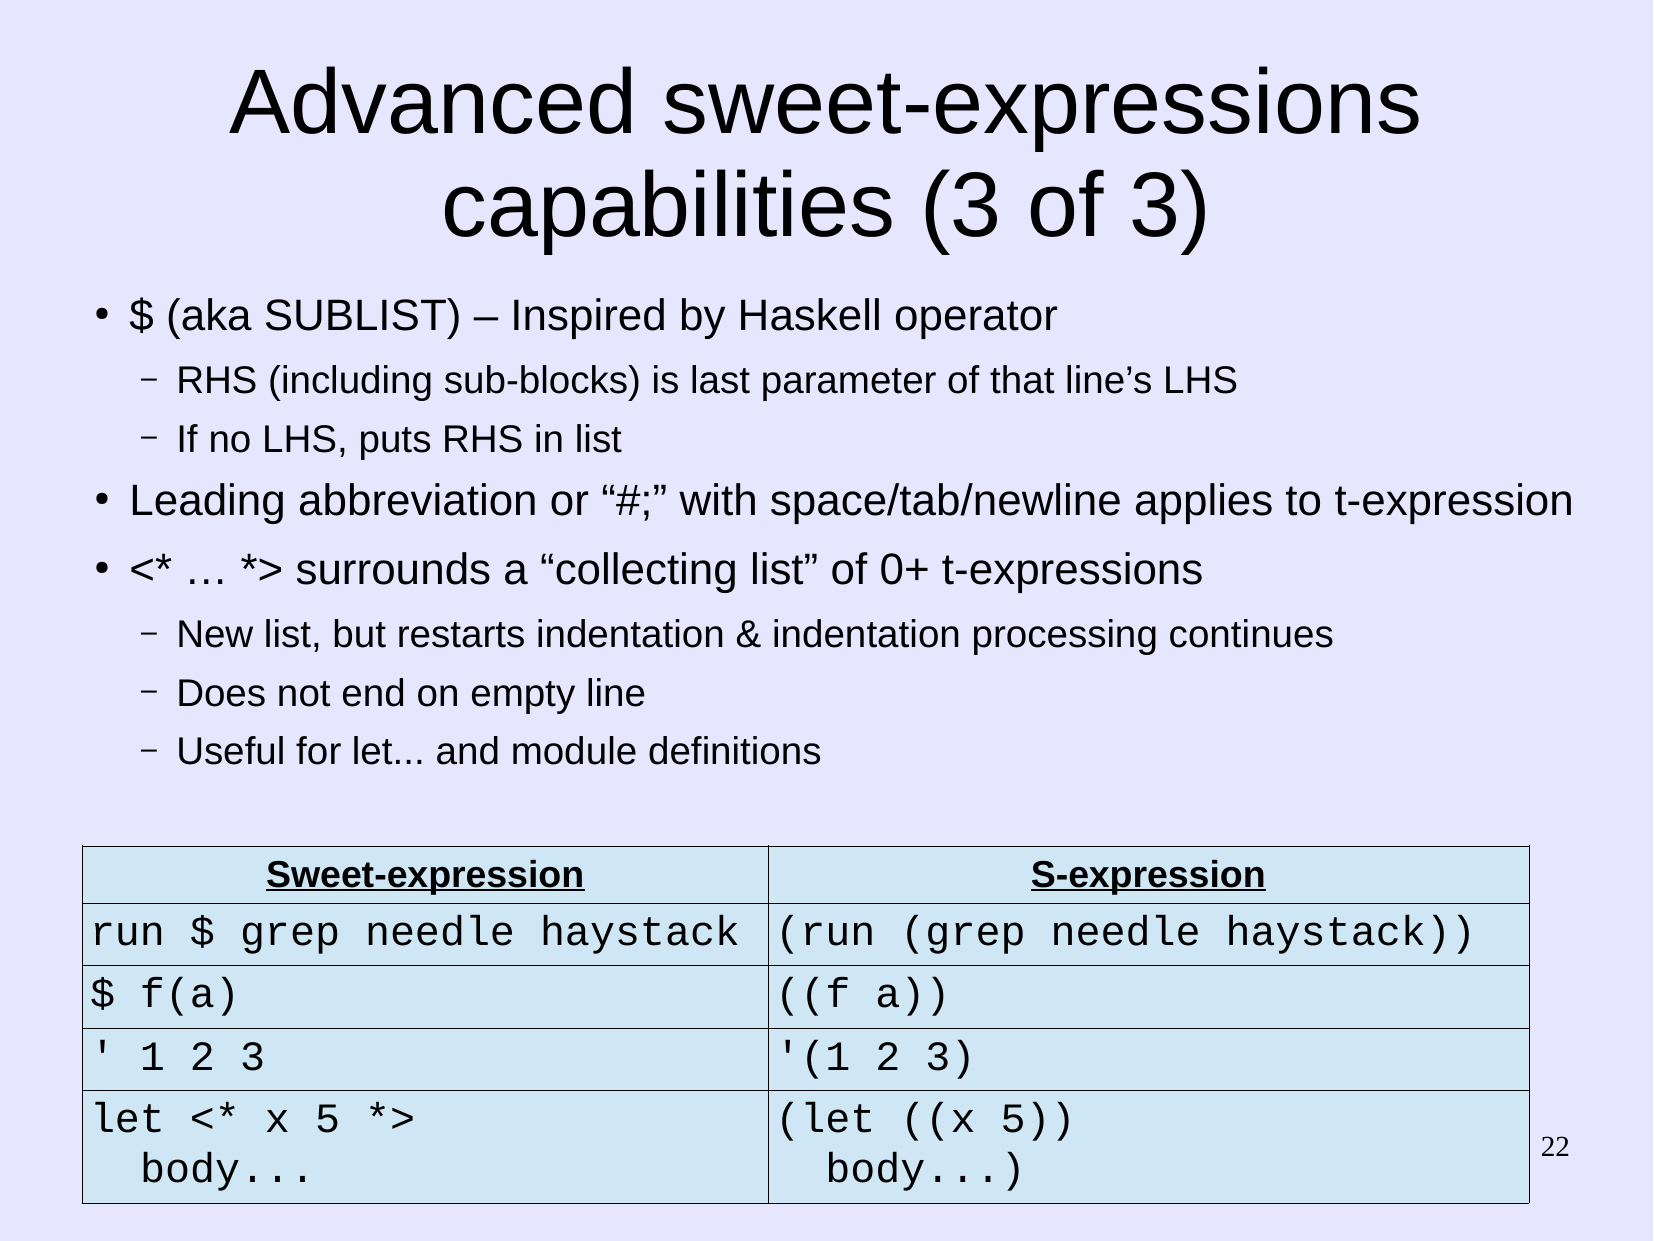

# Advanced sweet-expressions capabilities (3 of 3)
$ (aka SUBLIST) – Inspired by Haskell operator
RHS (including sub-blocks) is last parameter of that line’s LHS
If no LHS, puts RHS in list
Leading abbreviation or “#;” with space/tab/newline applies to t-expression
<* … *> surrounds a “collecting list” of 0+ t-expressions
New list, but restarts indentation & indentation processing continues
Does not end on empty line
Useful for let... and module definitions
| Sweet-expression | S-expression |
| --- | --- |
| run $ grep needle haystack | (run (grep needle haystack)) |
| $ f(a) | ((f a)) |
| ' 1 2 3 | '(1 2 3) |
| let <\* x 5 \*> body... | (let ((x 5)) body...) |
22